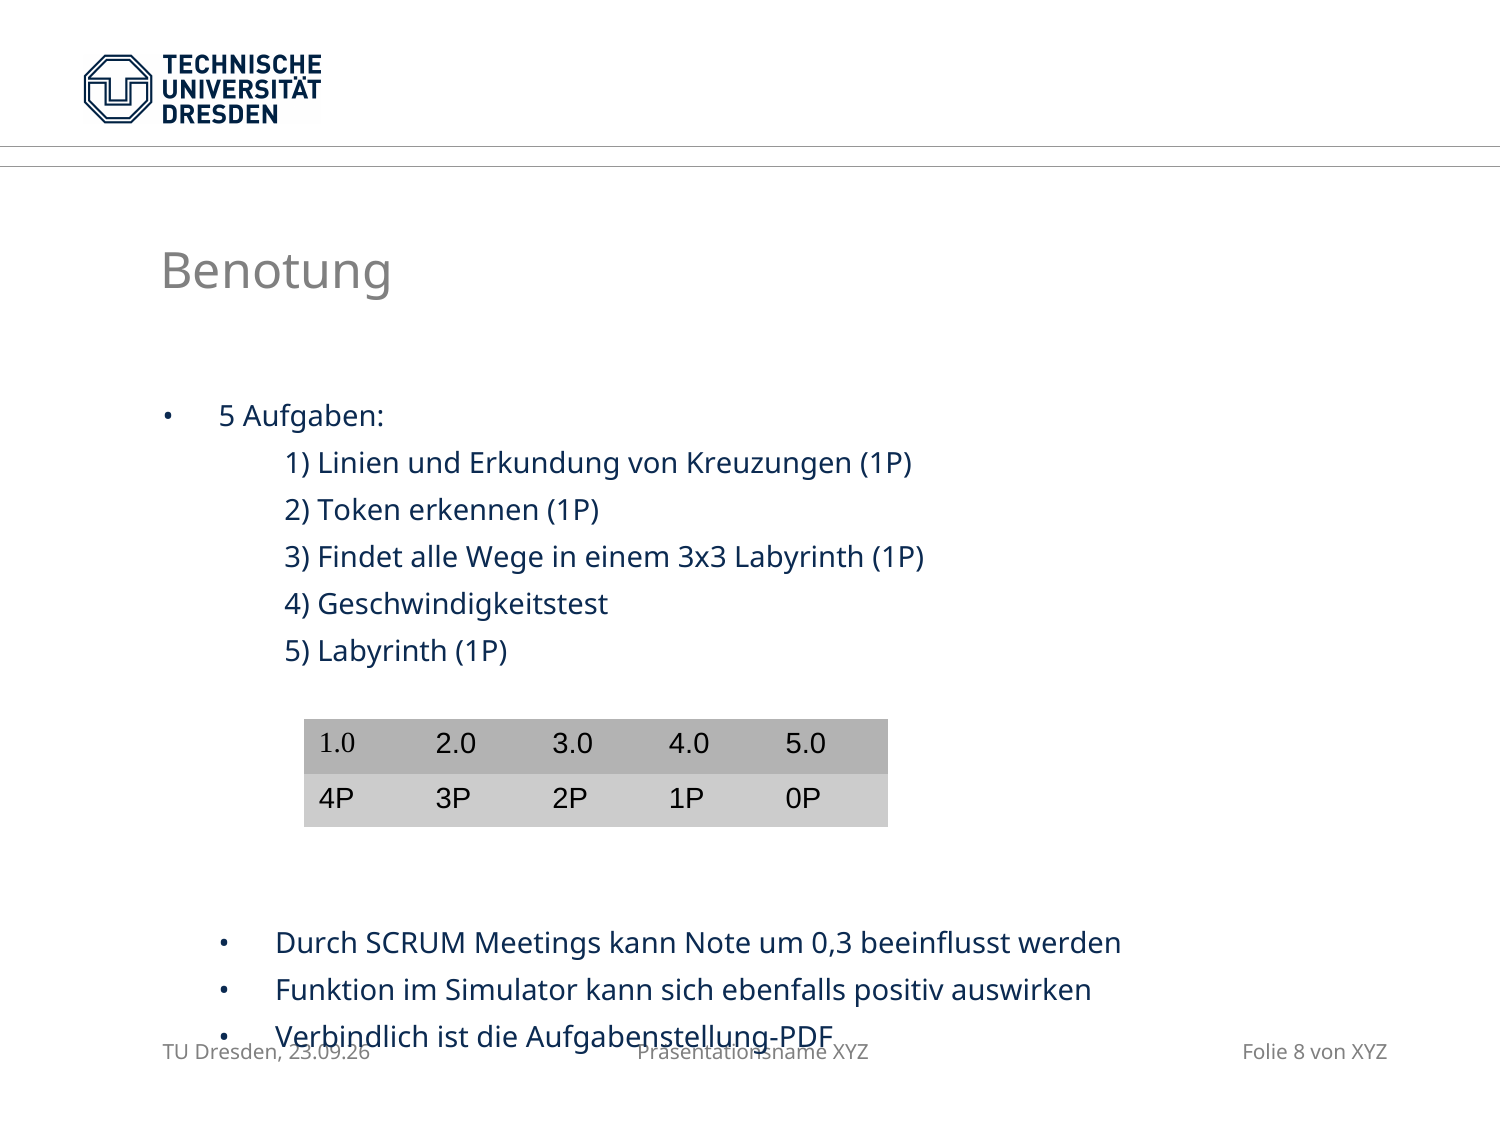

# Benotung
5 Aufgaben:
1) Linien und Erkundung von Kreuzungen (1P)
2) Token erkennen (1P)
3) Findet alle Wege in einem 3x3 Labyrinth (1P)
4) Geschwindigkeitstest
5) Labyrinth (1P)
Durch SCRUM Meetings kann Note um 0,3 beeinflusst werden
Funktion im Simulator kann sich ebenfalls positiv auswirken
Verbindlich ist die Aufgabenstellung-PDF
| 1.0 | 2.0 | 3.0 | 4.0 | 5.0 |
| --- | --- | --- | --- | --- |
| 4P | 3P | 2P | 1P | 0P |
8